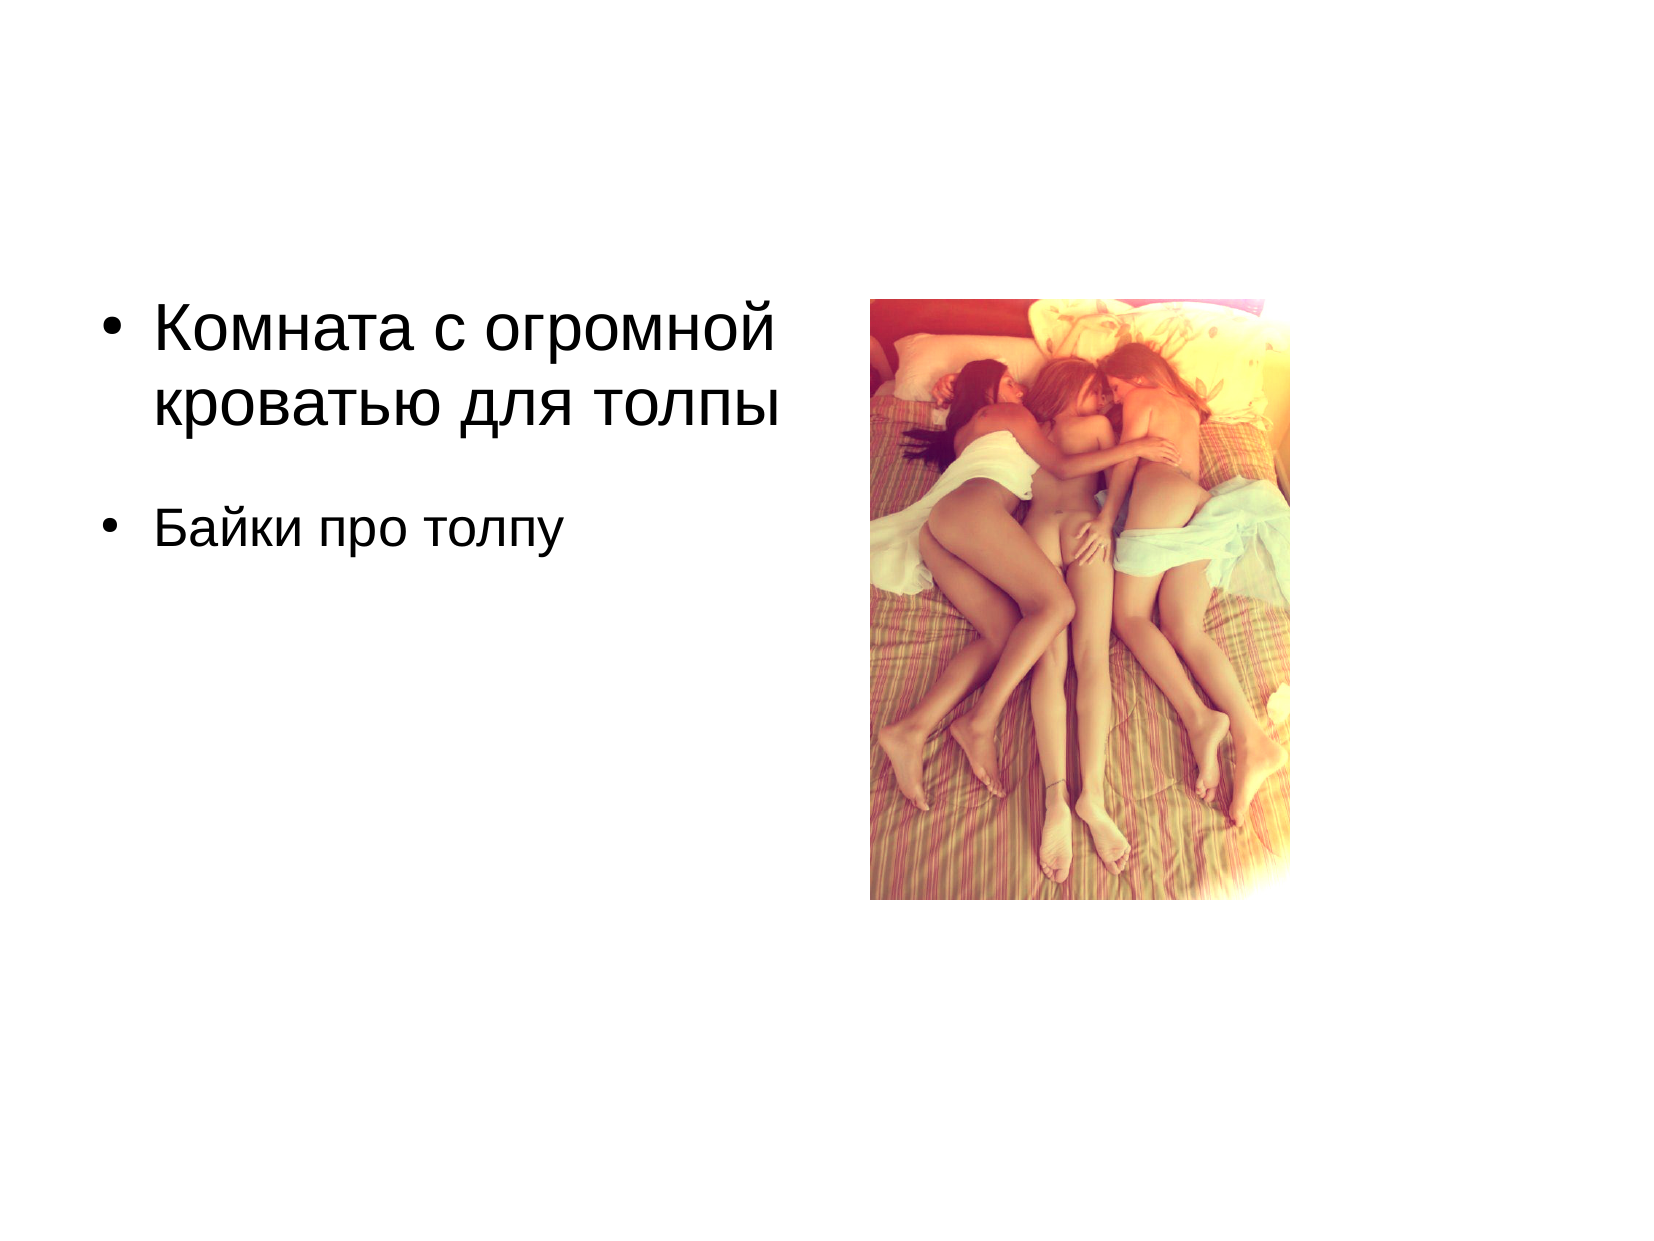

#
Комната с огромной кроватью для толпы
Байки про толпу